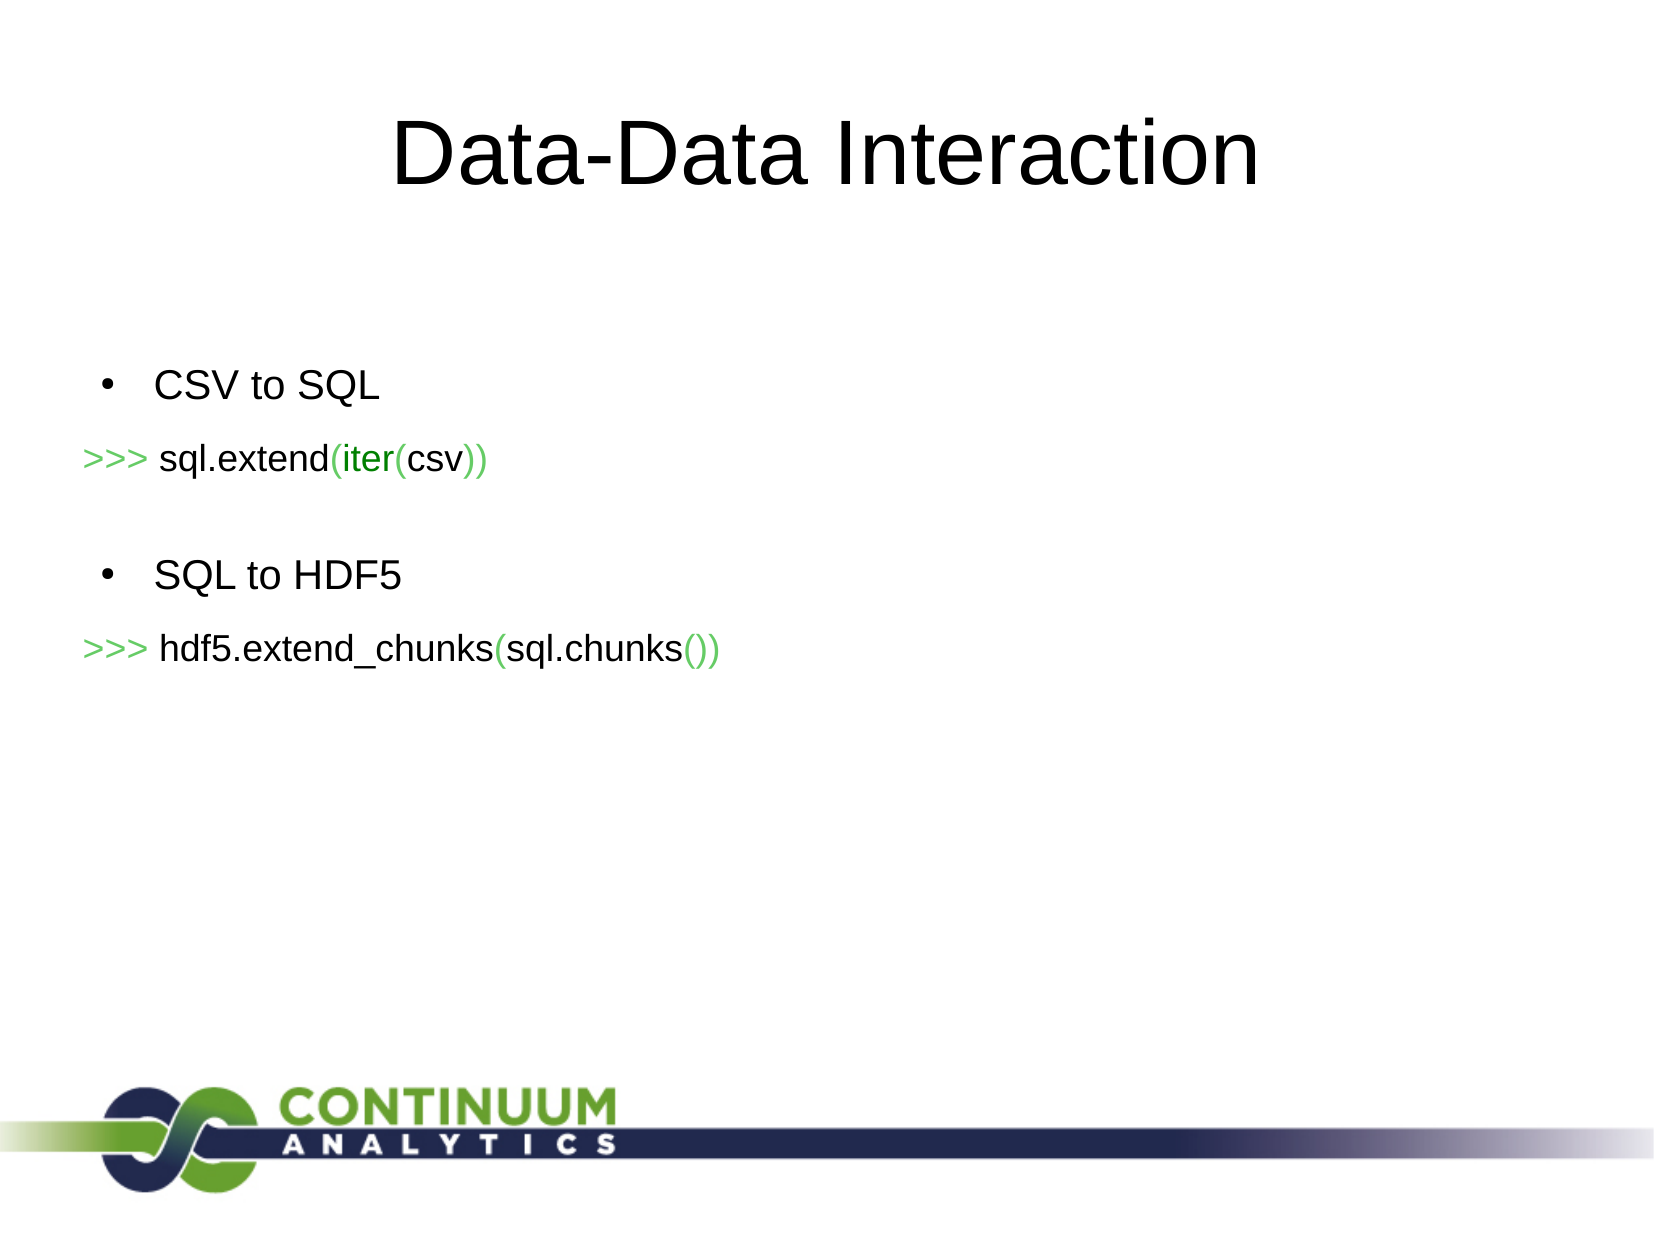

# Data-Data Interaction
CSV to SQL
>>> sql.extend(iter(csv))
SQL to HDF5
>>> hdf5.extend_chunks(sql.chunks())